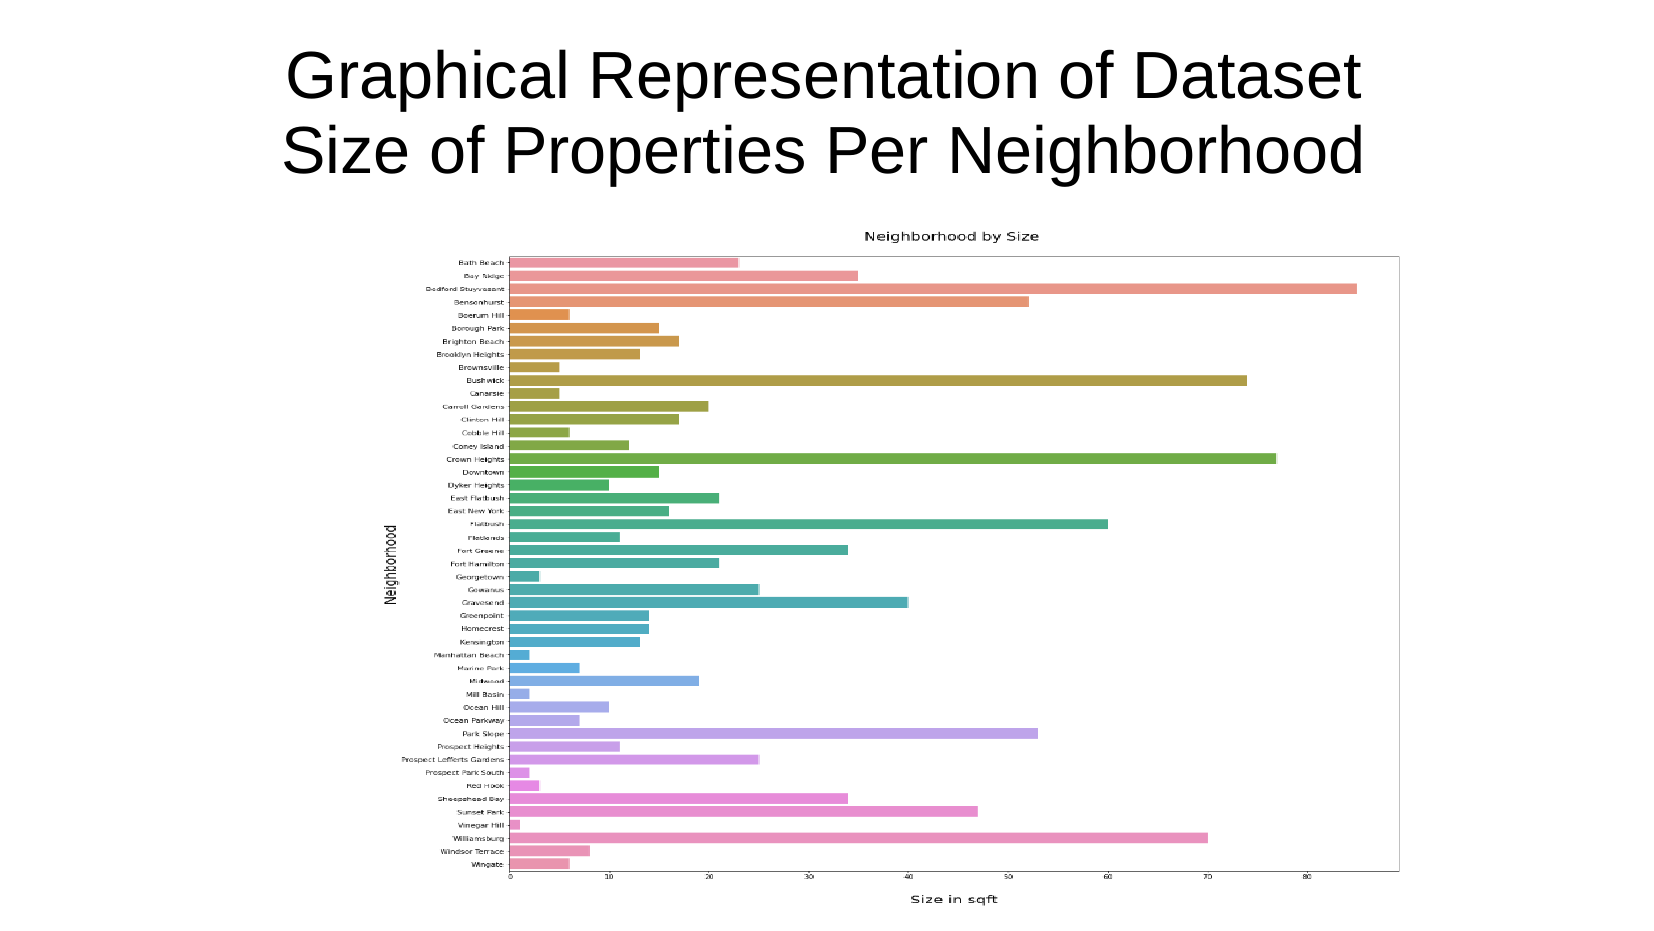

# Graphical Representation of Dataset Size of Properties Per Neighborhood